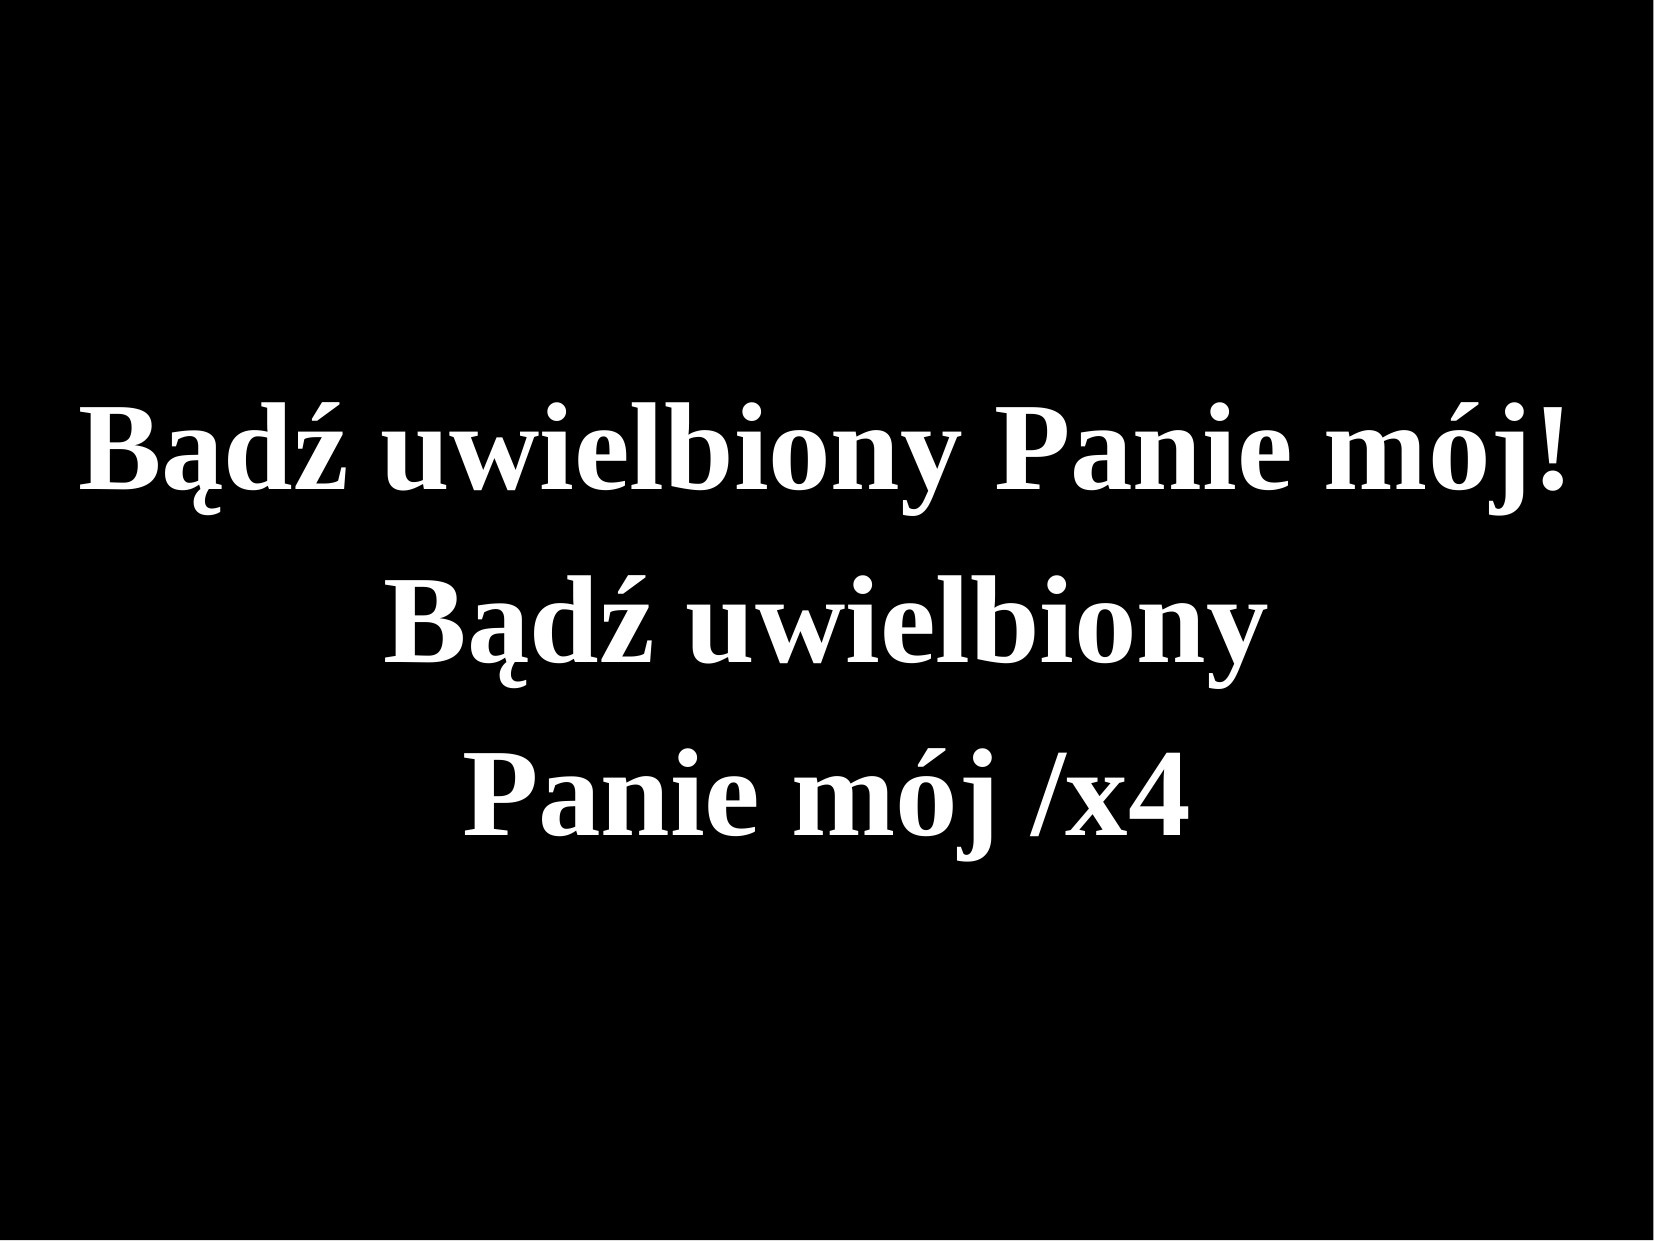

# Bądź uwielbiony Panie mój! ppp Bądź uwielbiony ppp Panie mój /x4